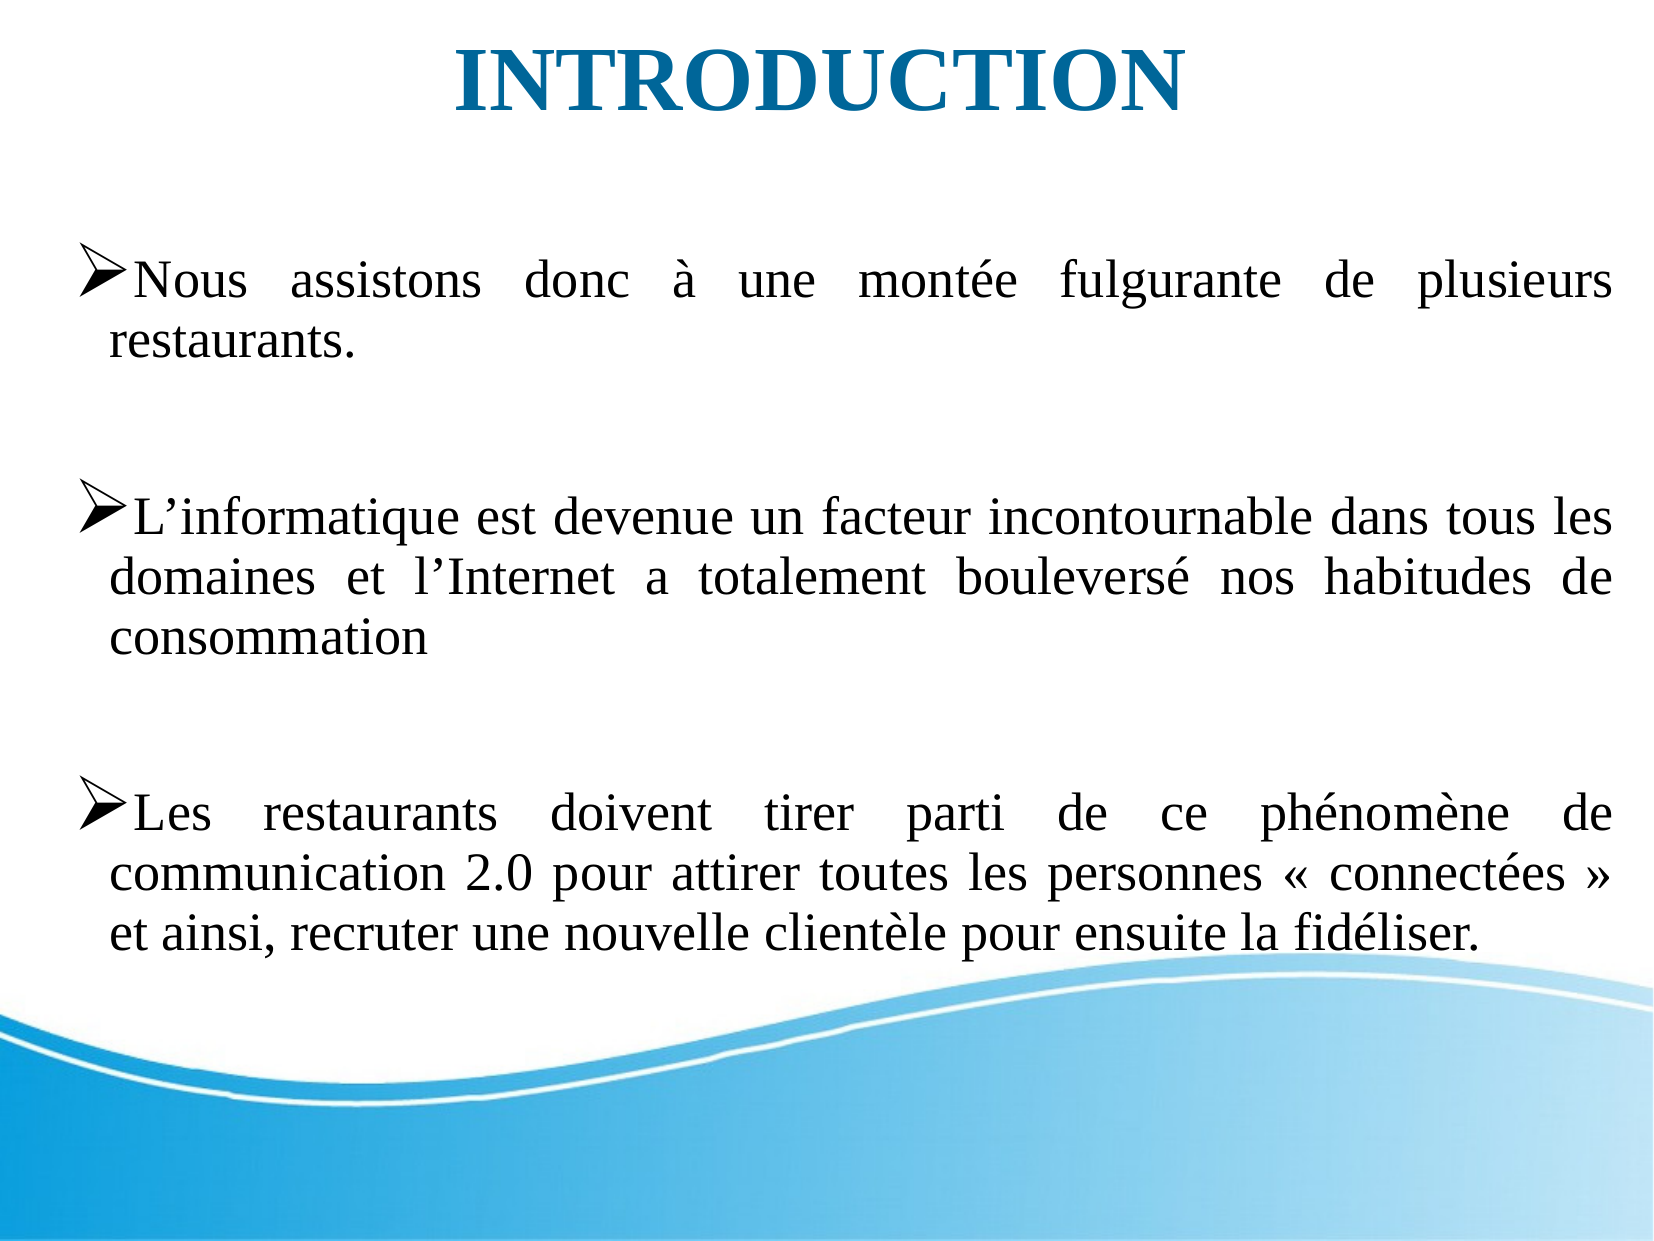

# INTRODUCTION
Nous assistons donc à une montée fulgurante de plusieurs restaurants.
L’informatique est devenue un facteur incontournable dans tous les domaines et l’Internet a totalement bouleversé nos habitudes de consommation
Les restaurants doivent tirer parti de ce phénomène de communication 2.0 pour attirer toutes les personnes « connectées » et ainsi, recruter une nouvelle clientèle pour ensuite la fidéliser.